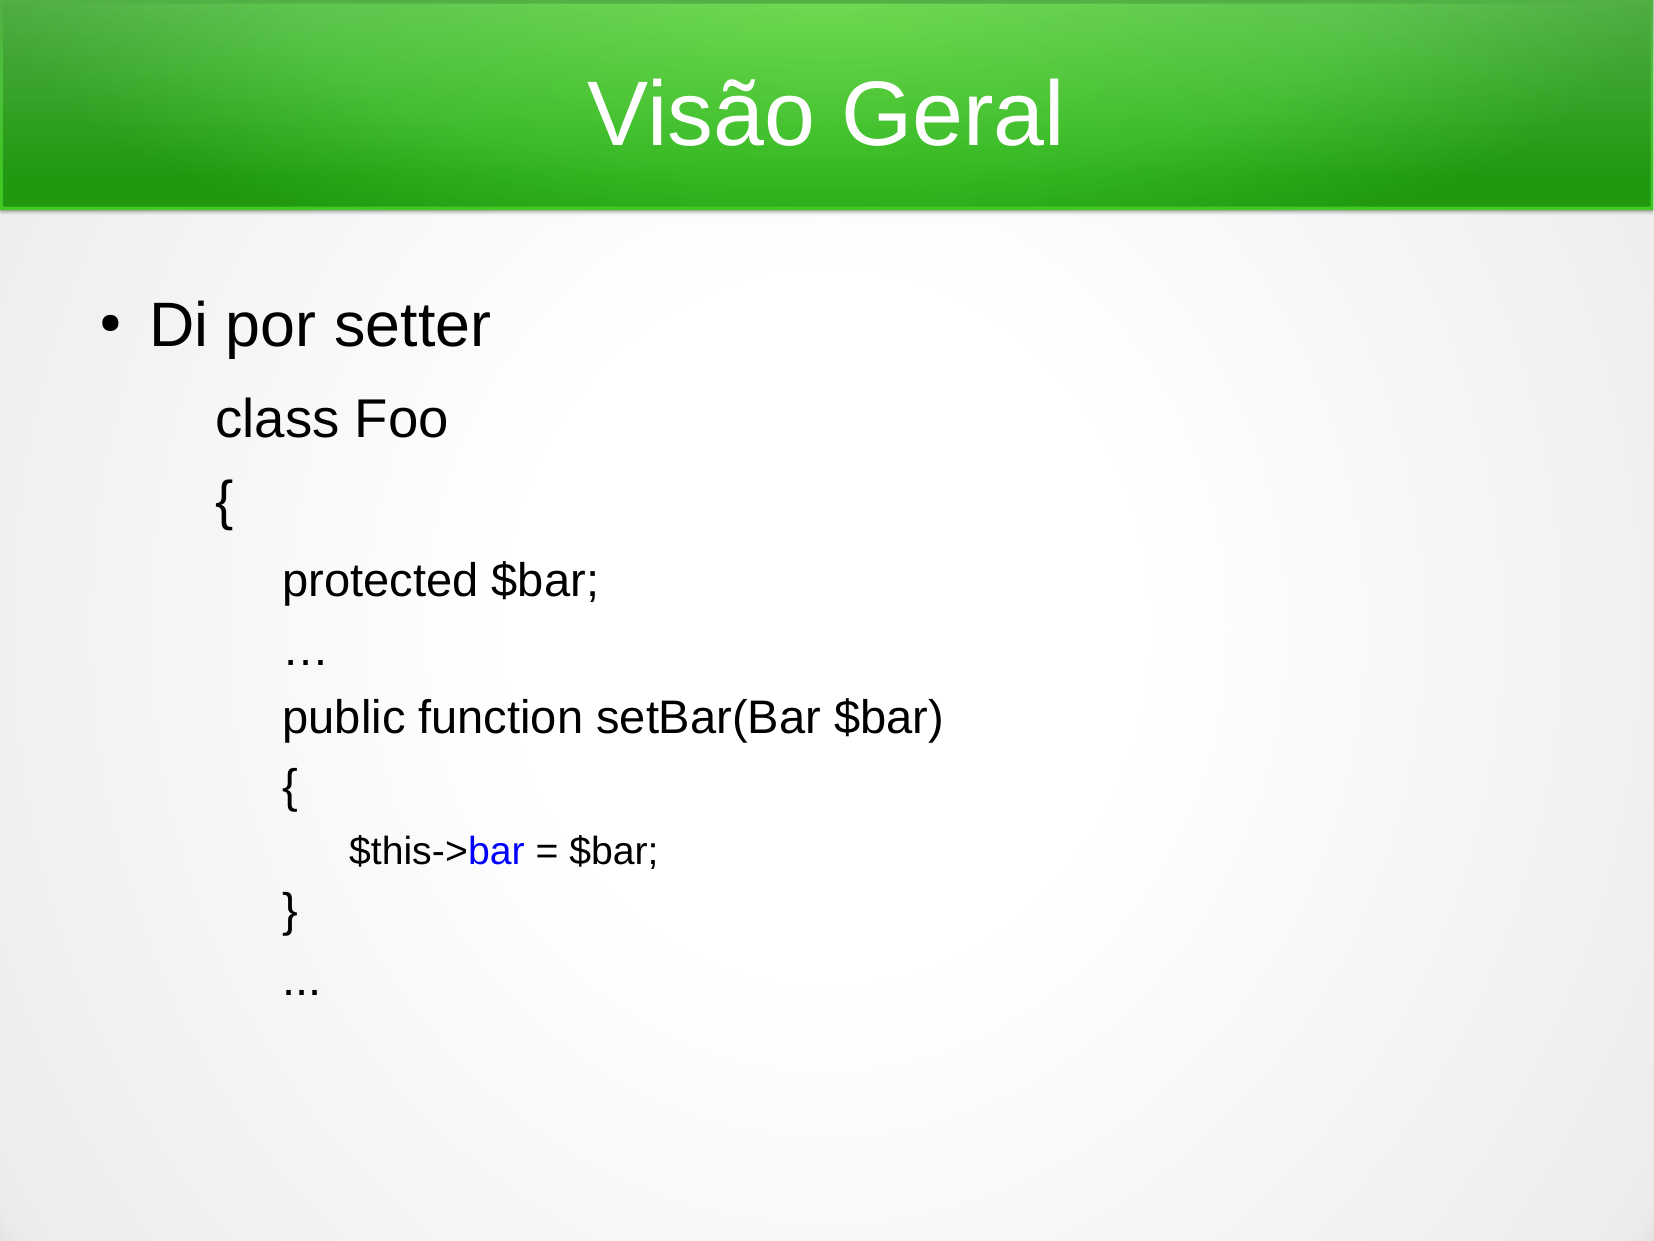

# Visão Geral
Di por setter
class Foo
{
protected $bar;
…
public function setBar(Bar $bar)
{
$this->bar = $bar;
}
...